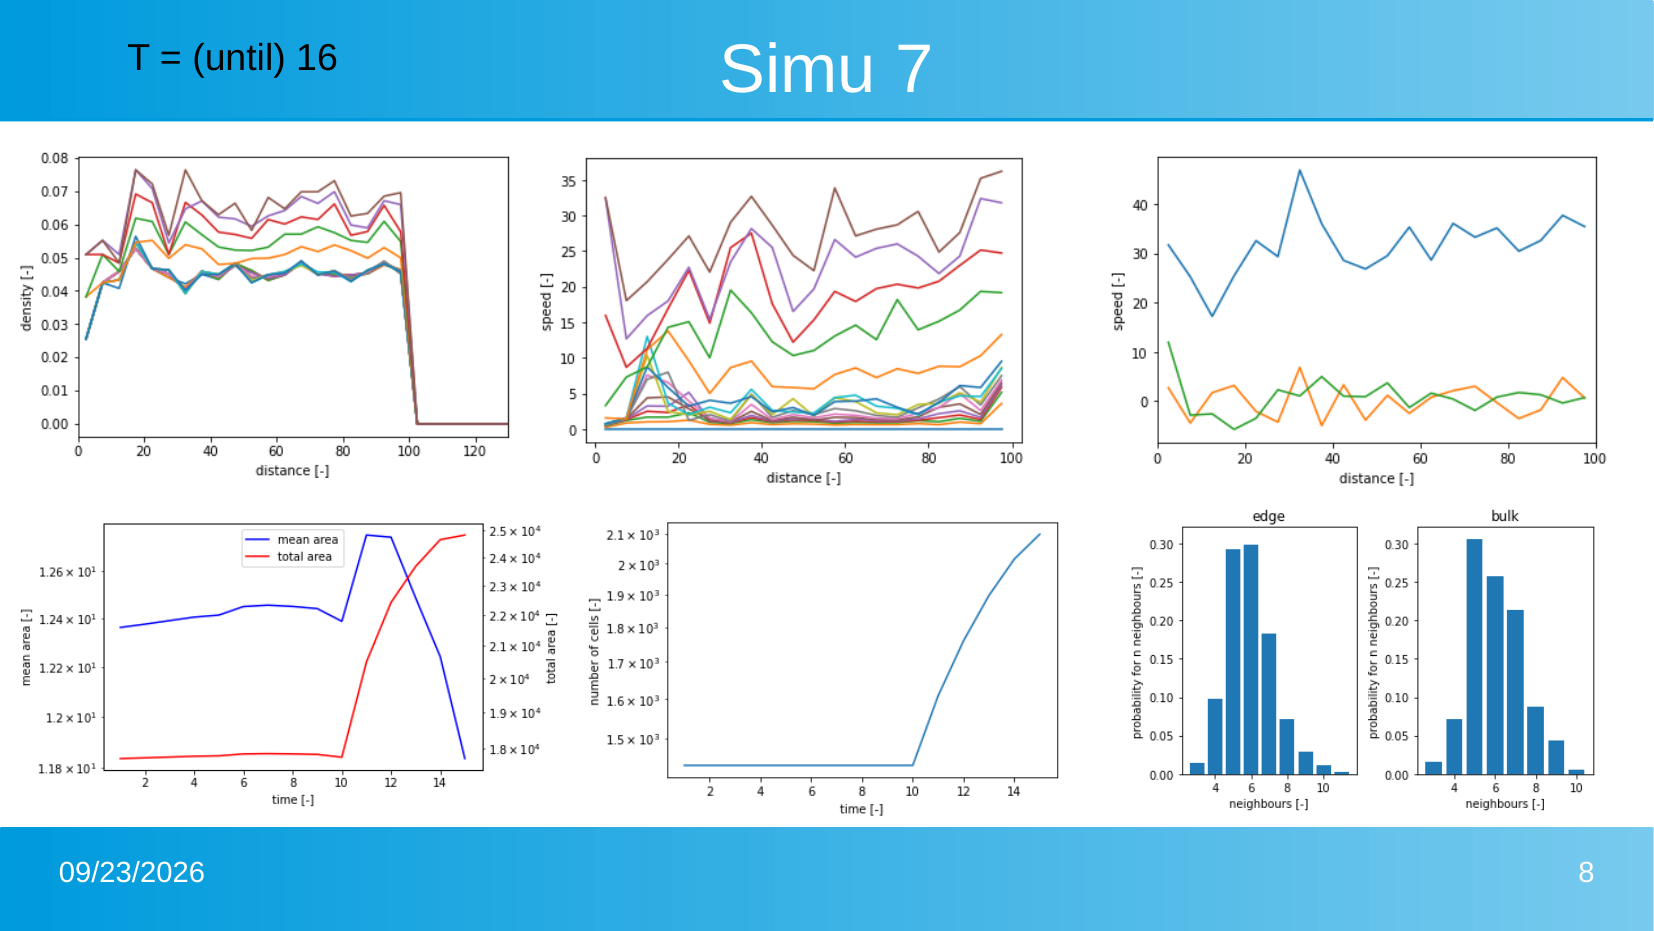

# Simu 7
T = (until) 16
8